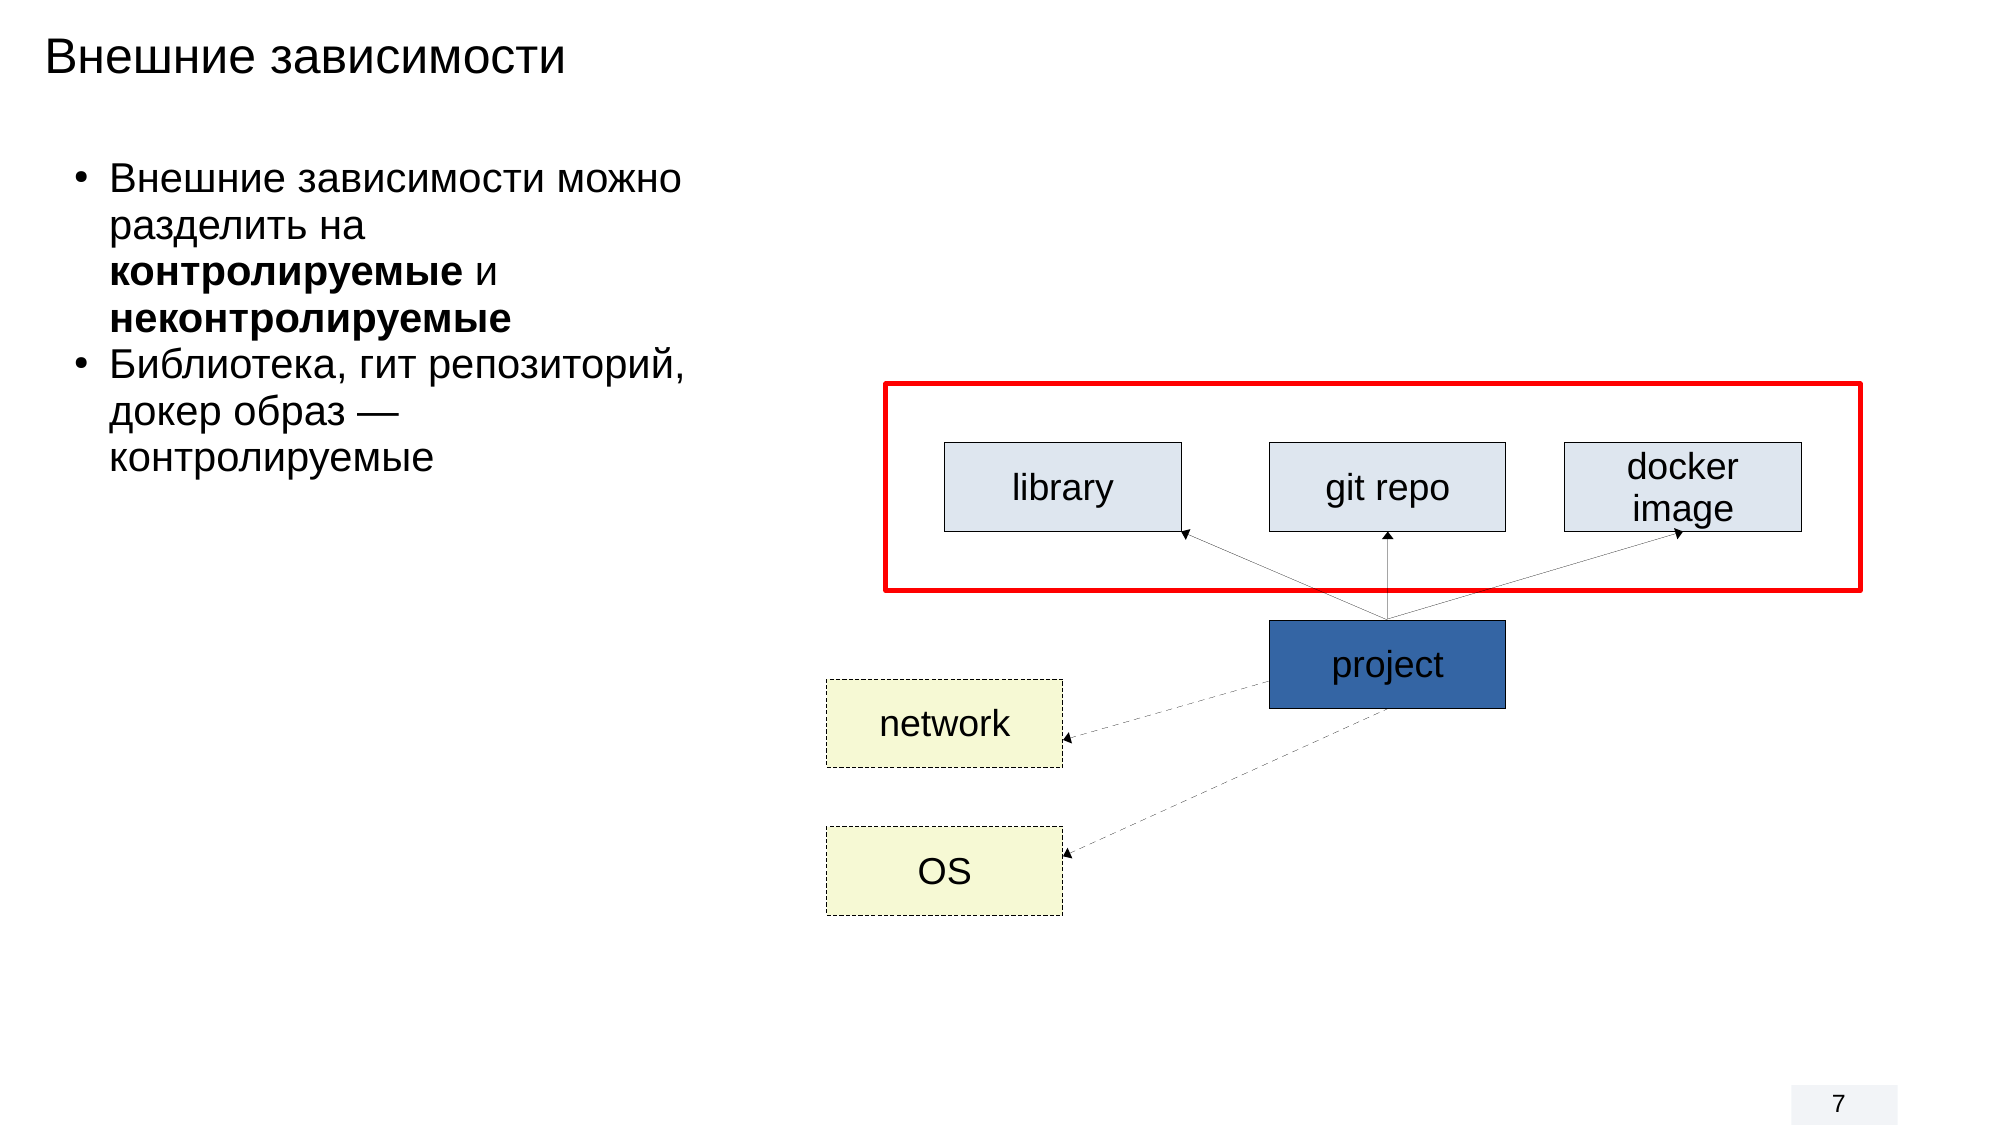

Внешние зависимости
Внешние зависимости можно разделить на контролируемые и неконтролируемые
Библиотека, гит репозиторий, докер образ — контролируемые
library
git repo
docker image
project
network
OS